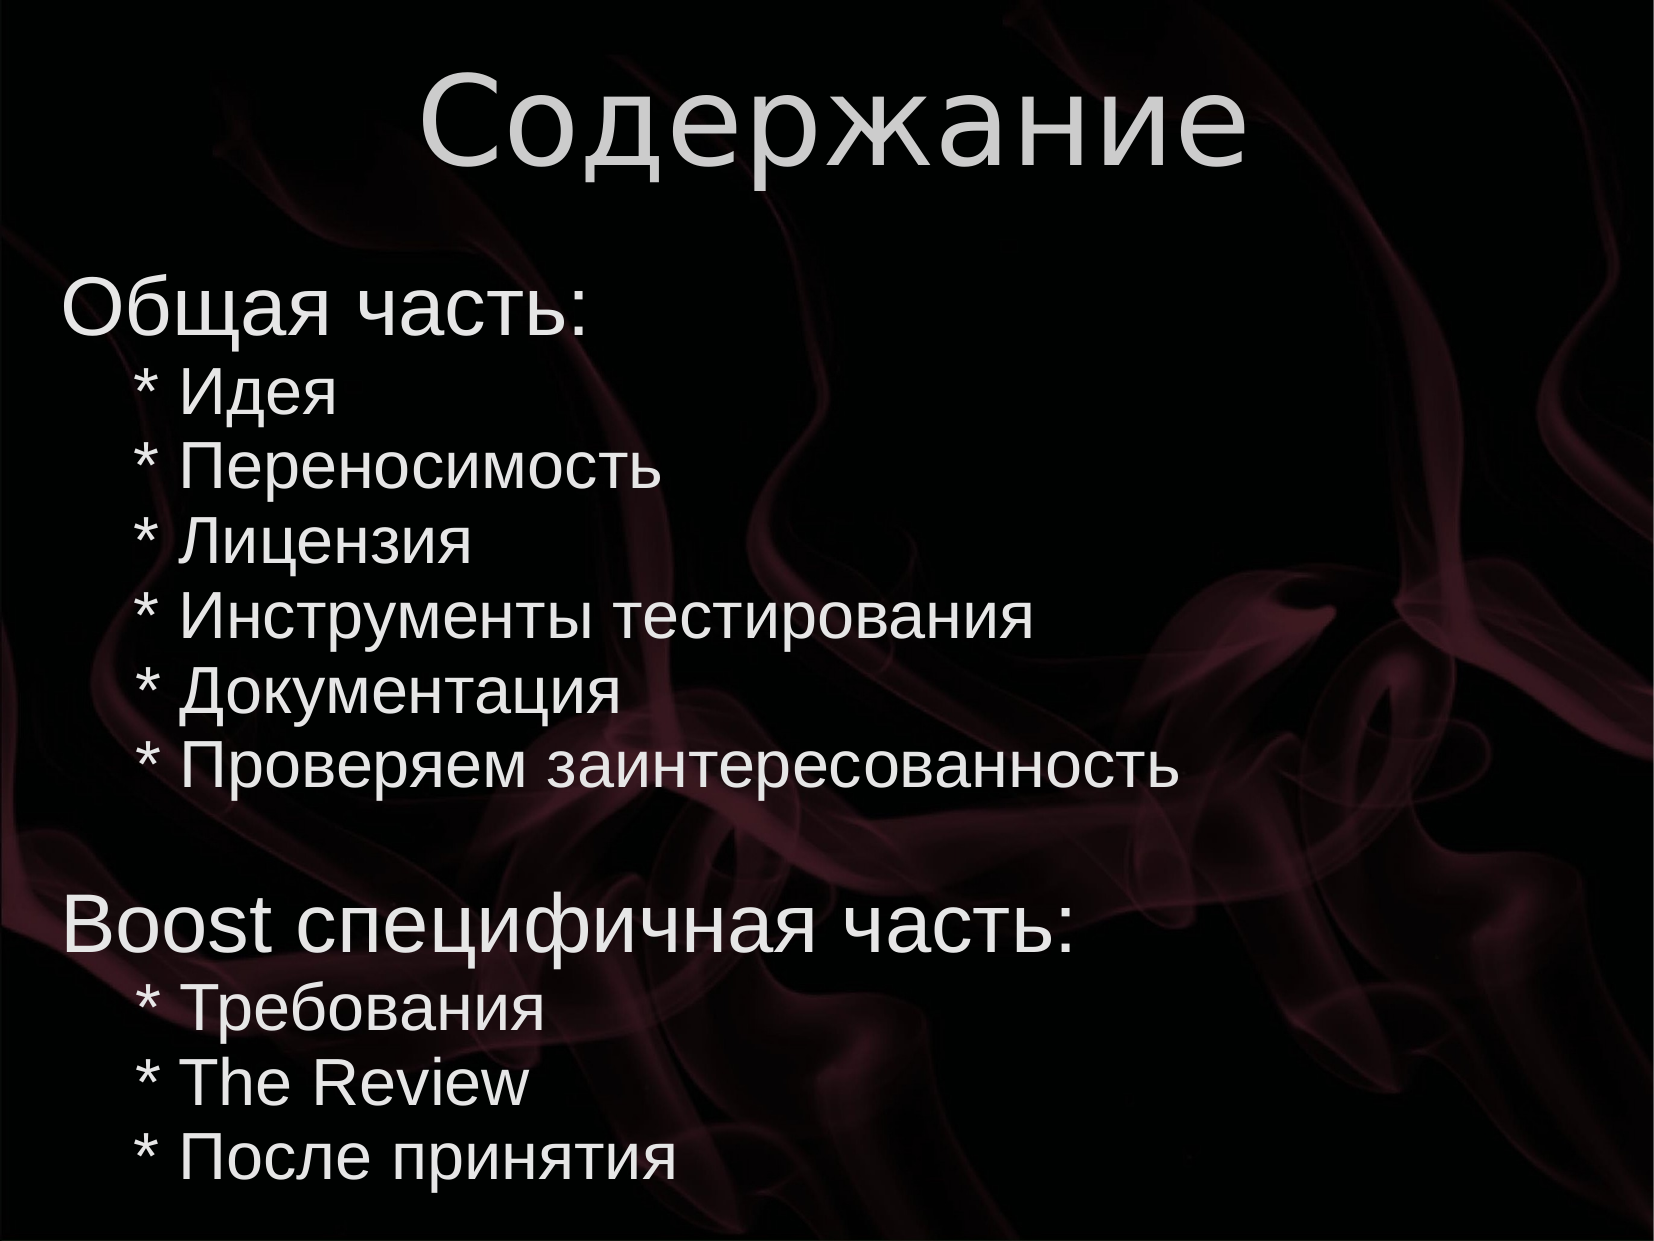

# Содержание
Общая часть:
 * Идея
 * Переносимость
 * Лицензия
 * Инструменты тестирования
	* Документация
	* Проверяем заинтересованность
Boost специфичная часть:
	* Требования
	* The Review
 * После принятия